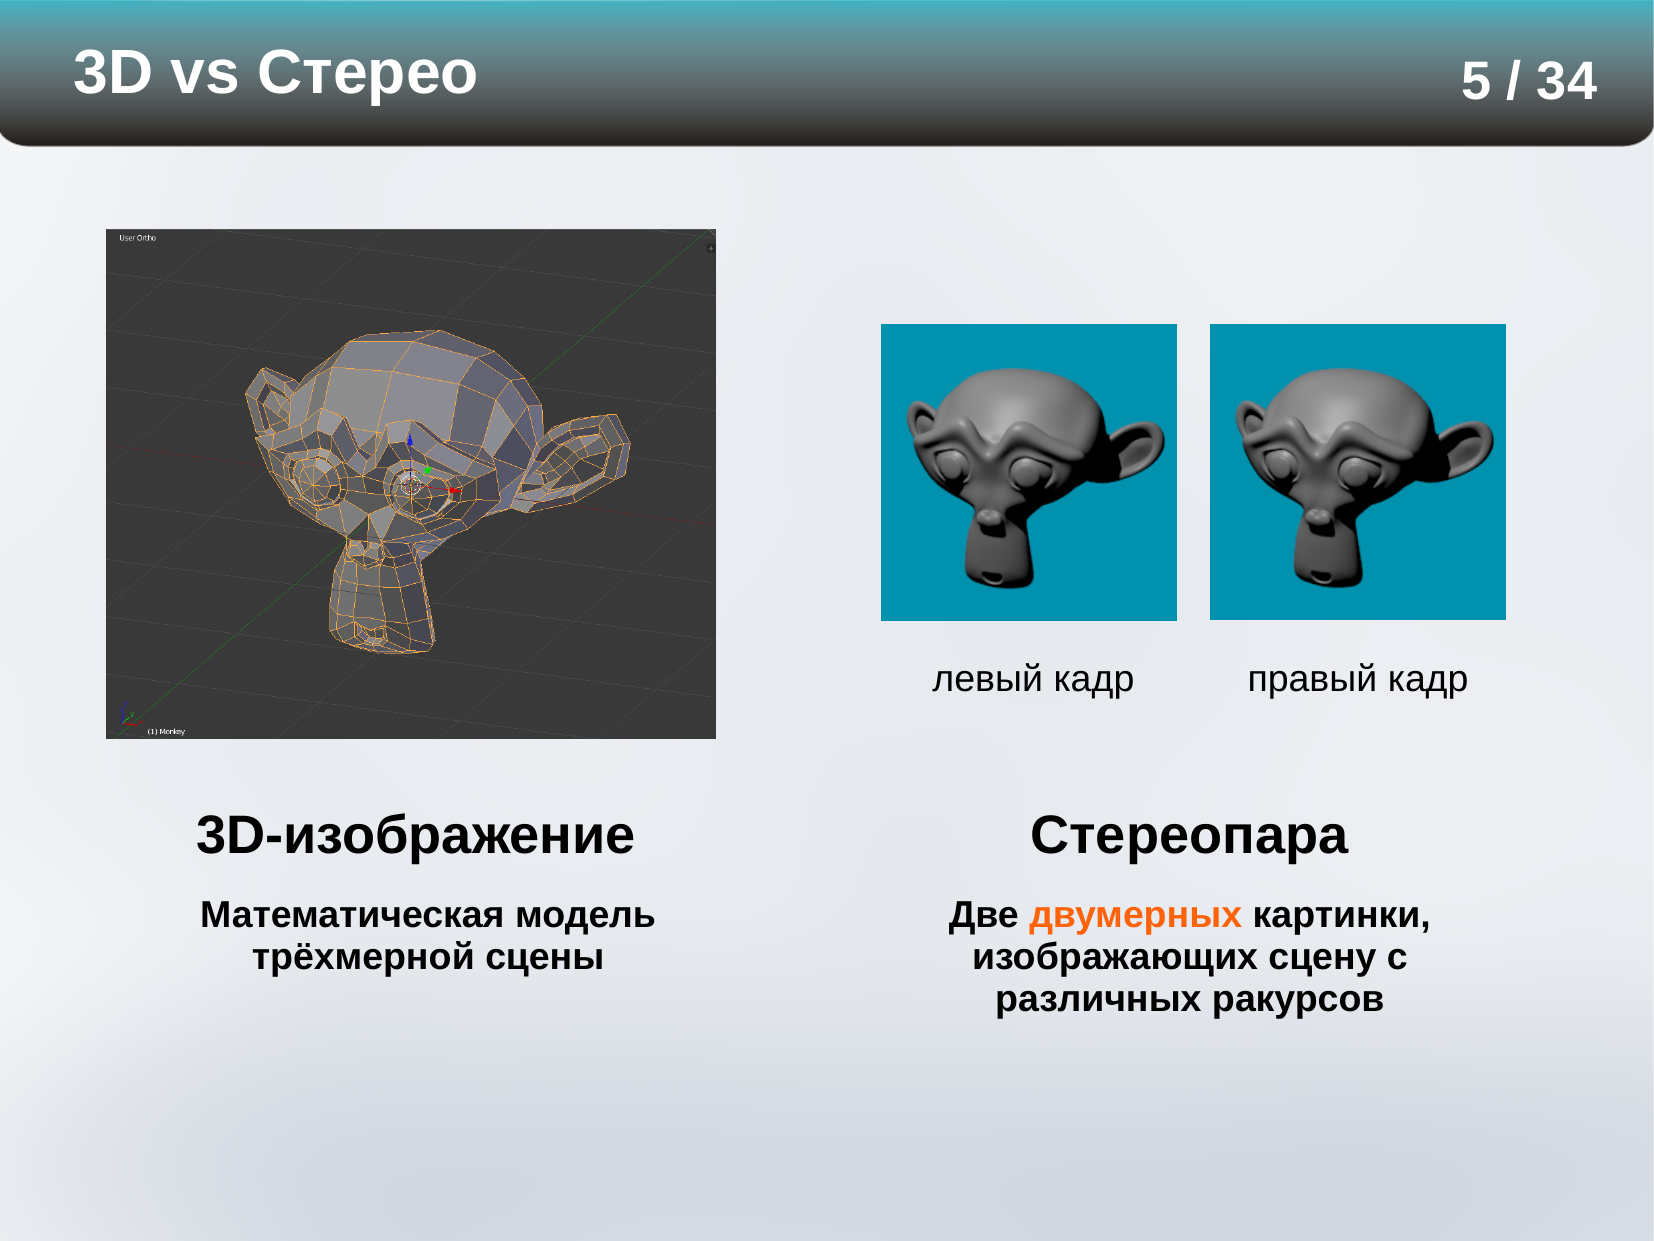

3D vs Стерео
левый кадр
правый кадр
3D-изображение
Стереопара
Математическая модель трёхмерной сцены
Две двумерных картинки, изображающих сцену с различных ракурсов